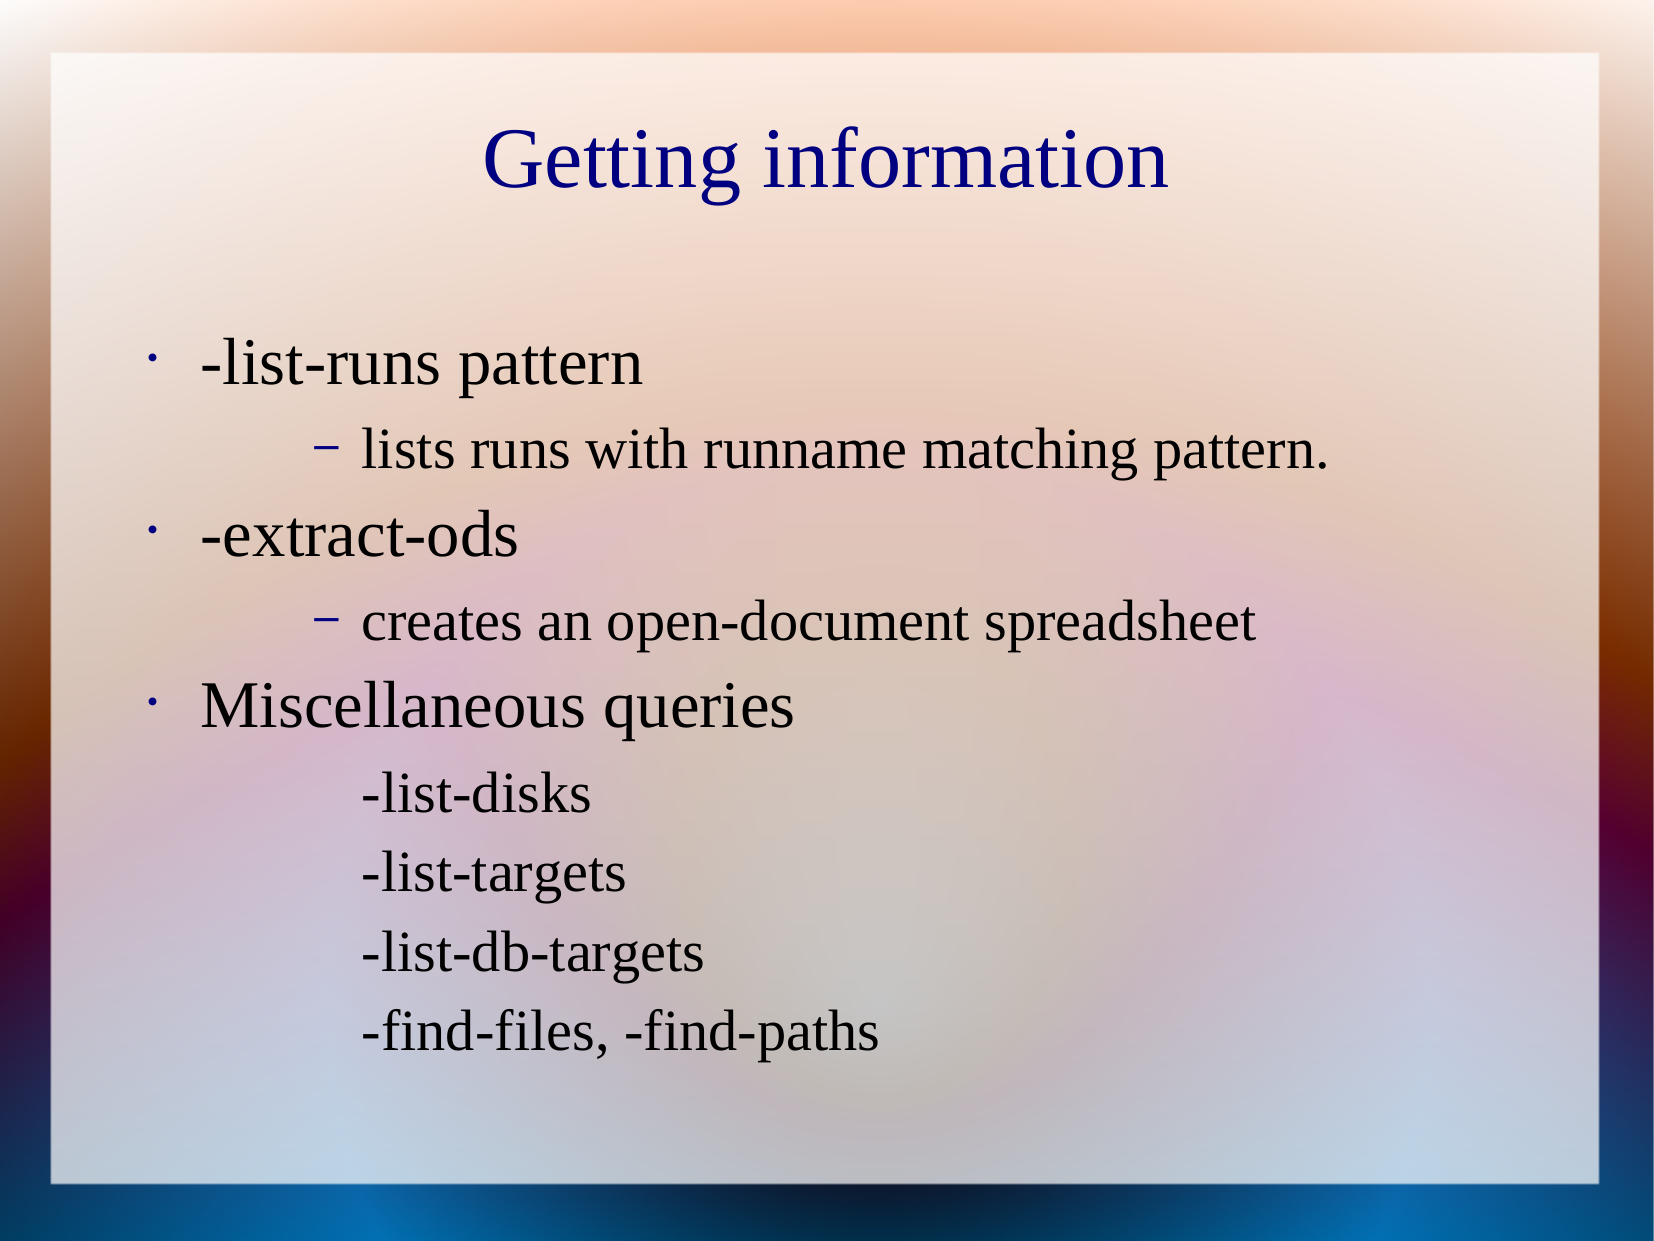

# Getting information
-list-runs pattern
lists runs with runname matching pattern.
-extract-ods
creates an open-document spreadsheet
Miscellaneous queries
-list-disks
-list-targets
-list-db-targets
-find-files, -find-paths